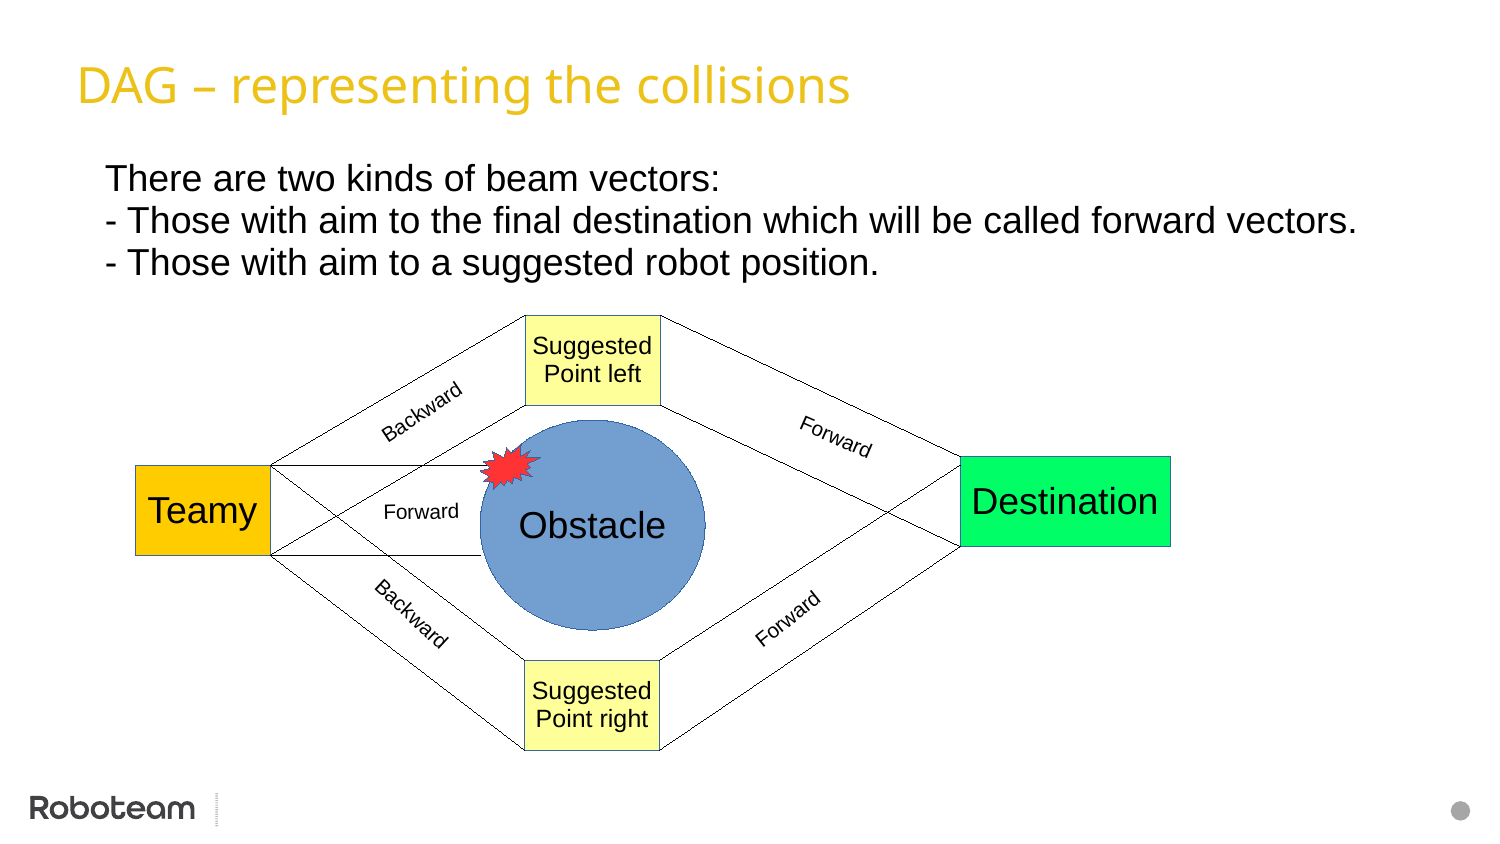

# DAG – representing the collisions
There are two kinds of beam vectors:
- Those with aim to the final destination which will be called forward vectors.
- Those with aim to a suggested robot position.
Suggested
Point left
Backward
Obstacle
Forward
Destination
Teamy
Forward
Forward
Backward
Suggested
Point right